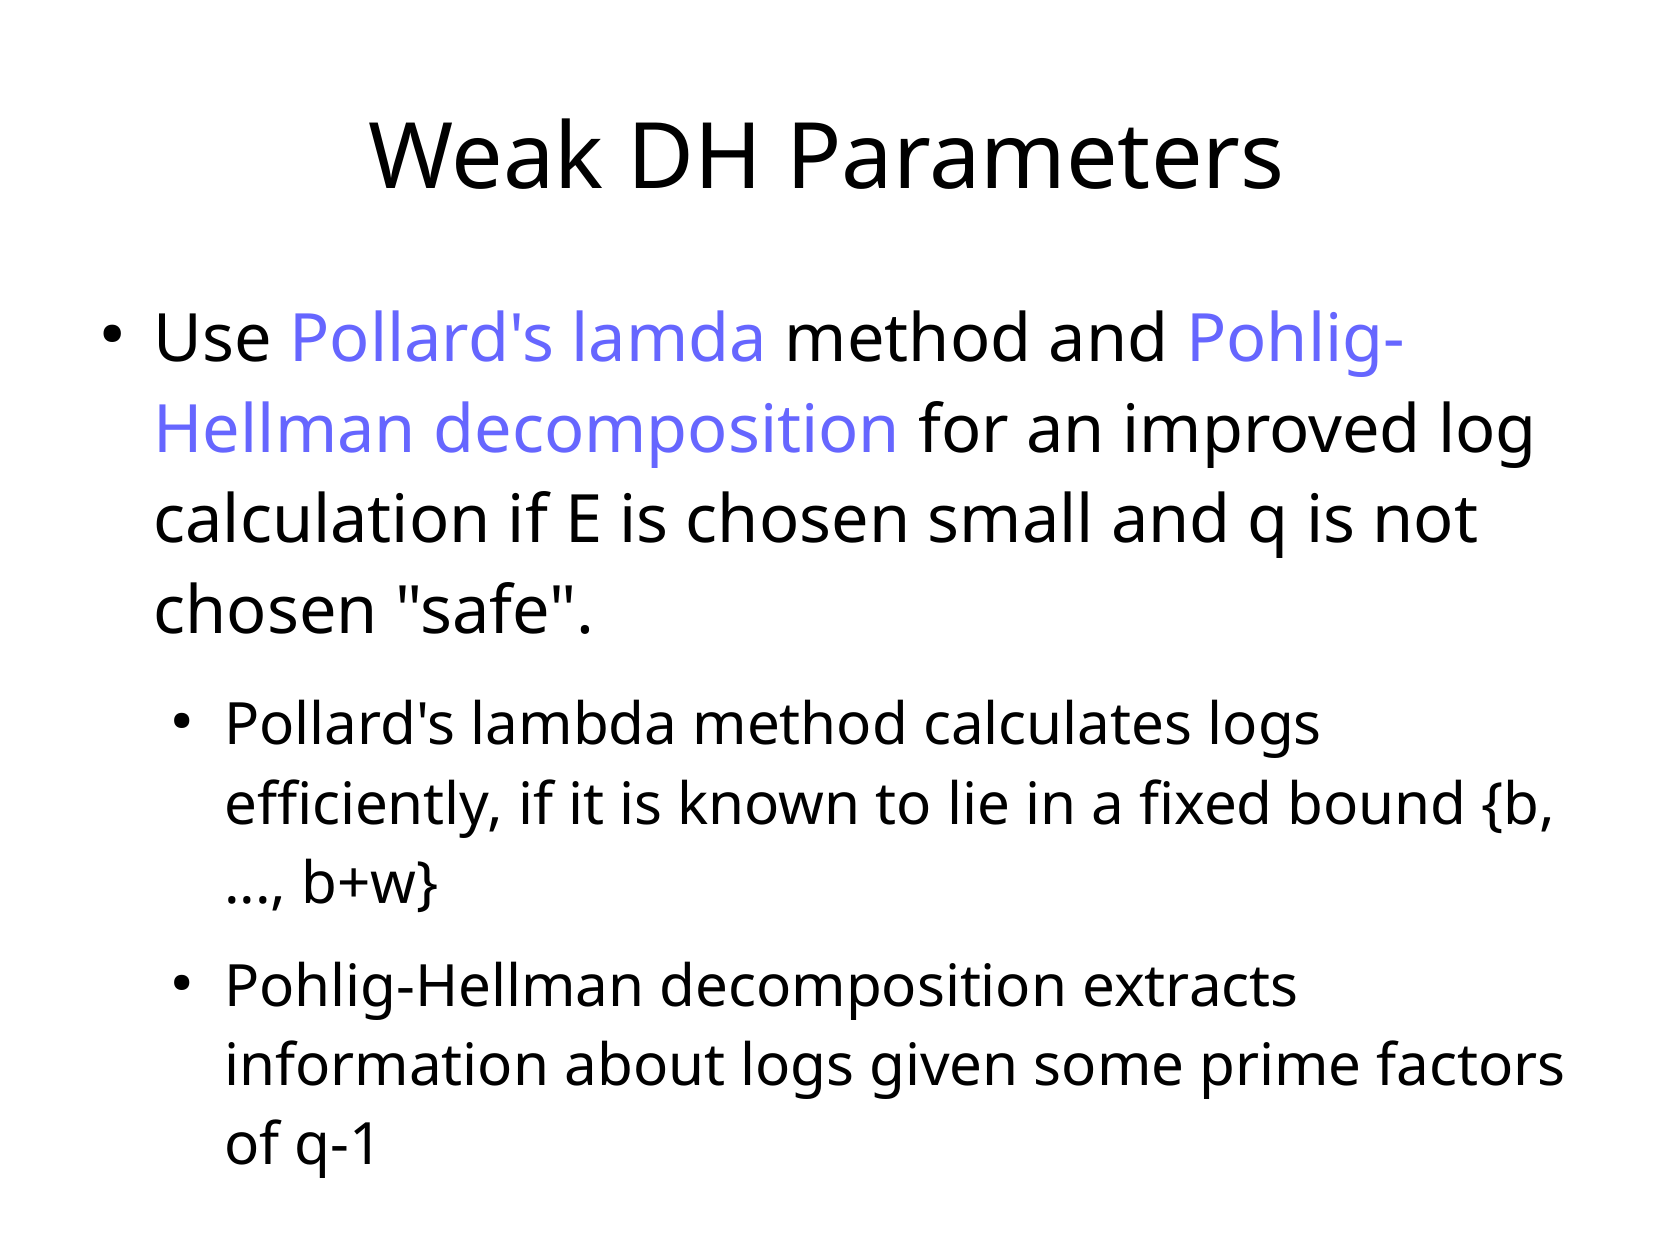

# Weak DH Parameters
Use Pollard's lamda method and Pohlig-Hellman decomposition for an improved log calculation if E is chosen small and q is not chosen "safe".
Pollard's lambda method calculates logs efficiently, if it is known to lie in a fixed bound {b, ..., b+w}
Pohlig-Hellman decomposition extracts information about logs given some prime factors of q-1